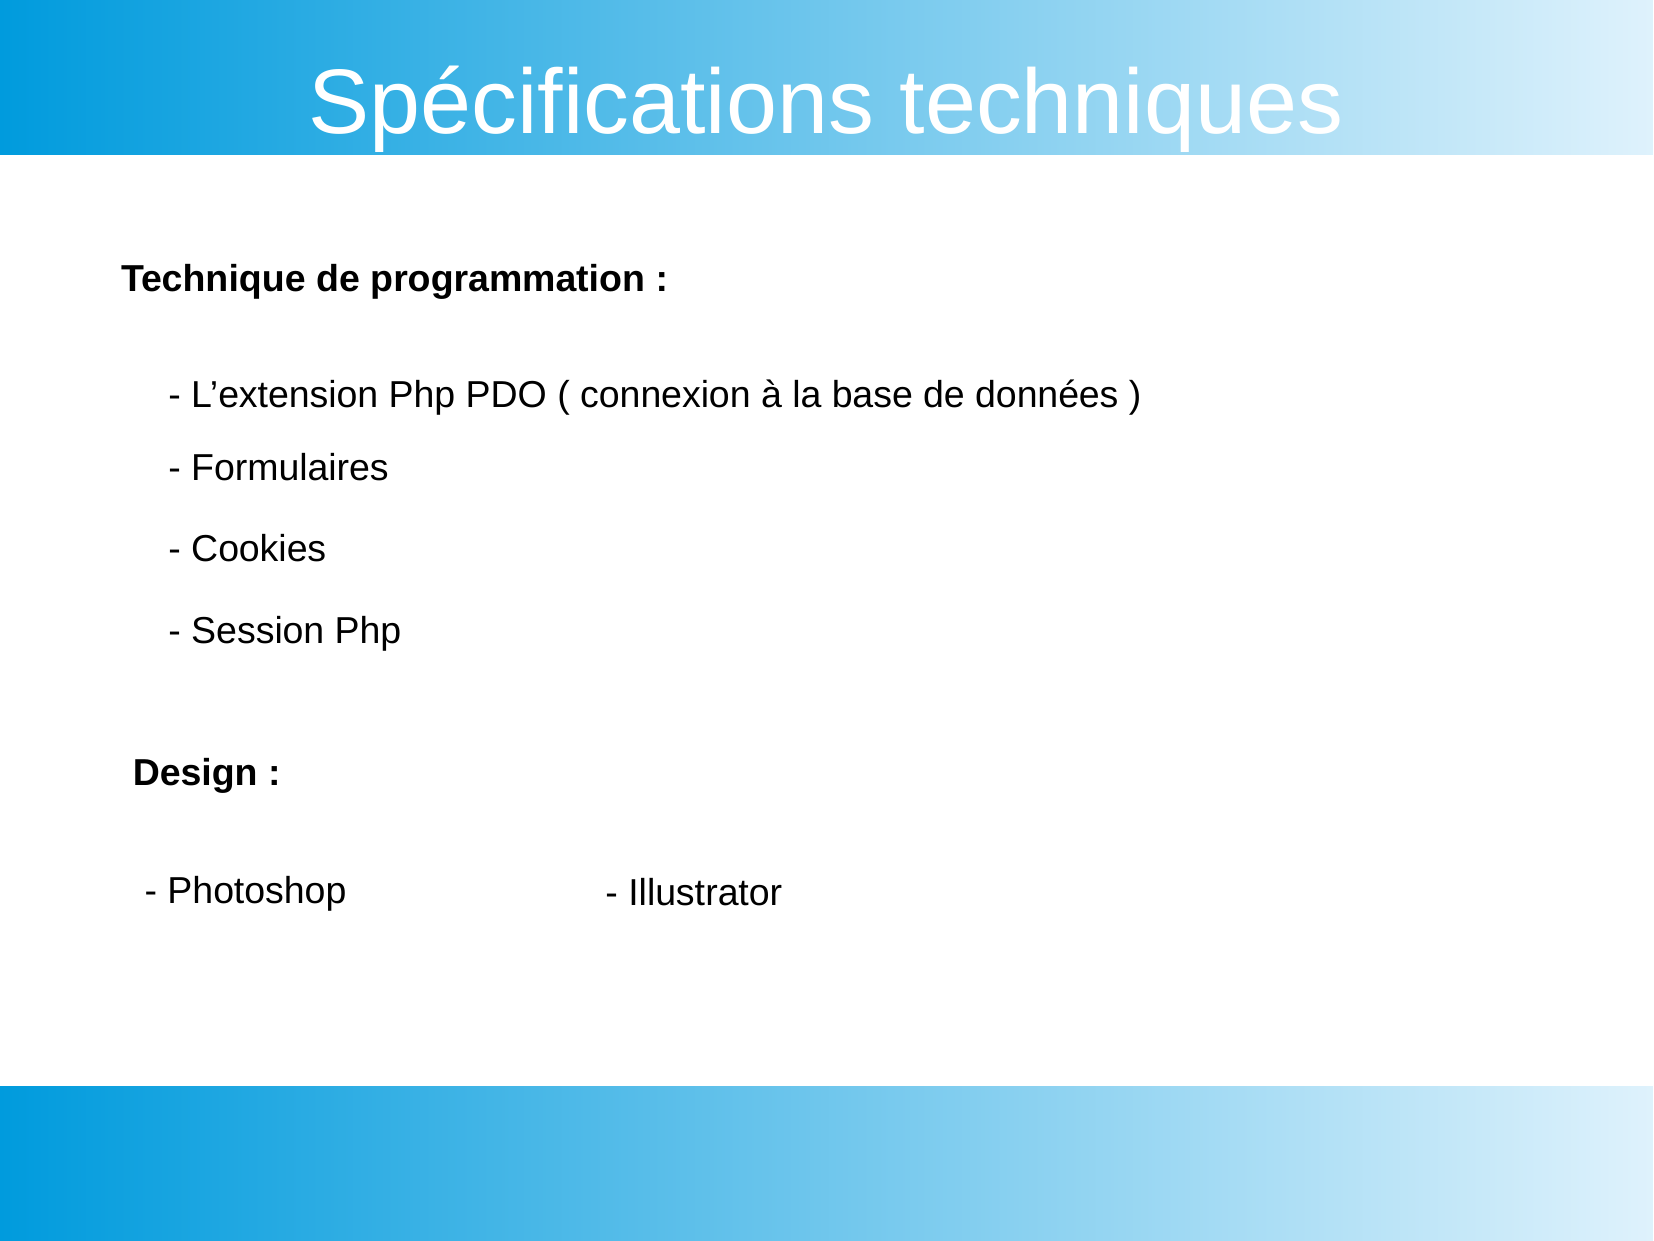

# Spécifications techniques
Technique de programmation :
- L’extension Php PDO ( connexion à la base de données )
- Formulaires
- Cookies
- Session Php
Design :
- Photoshop
- Illustrator